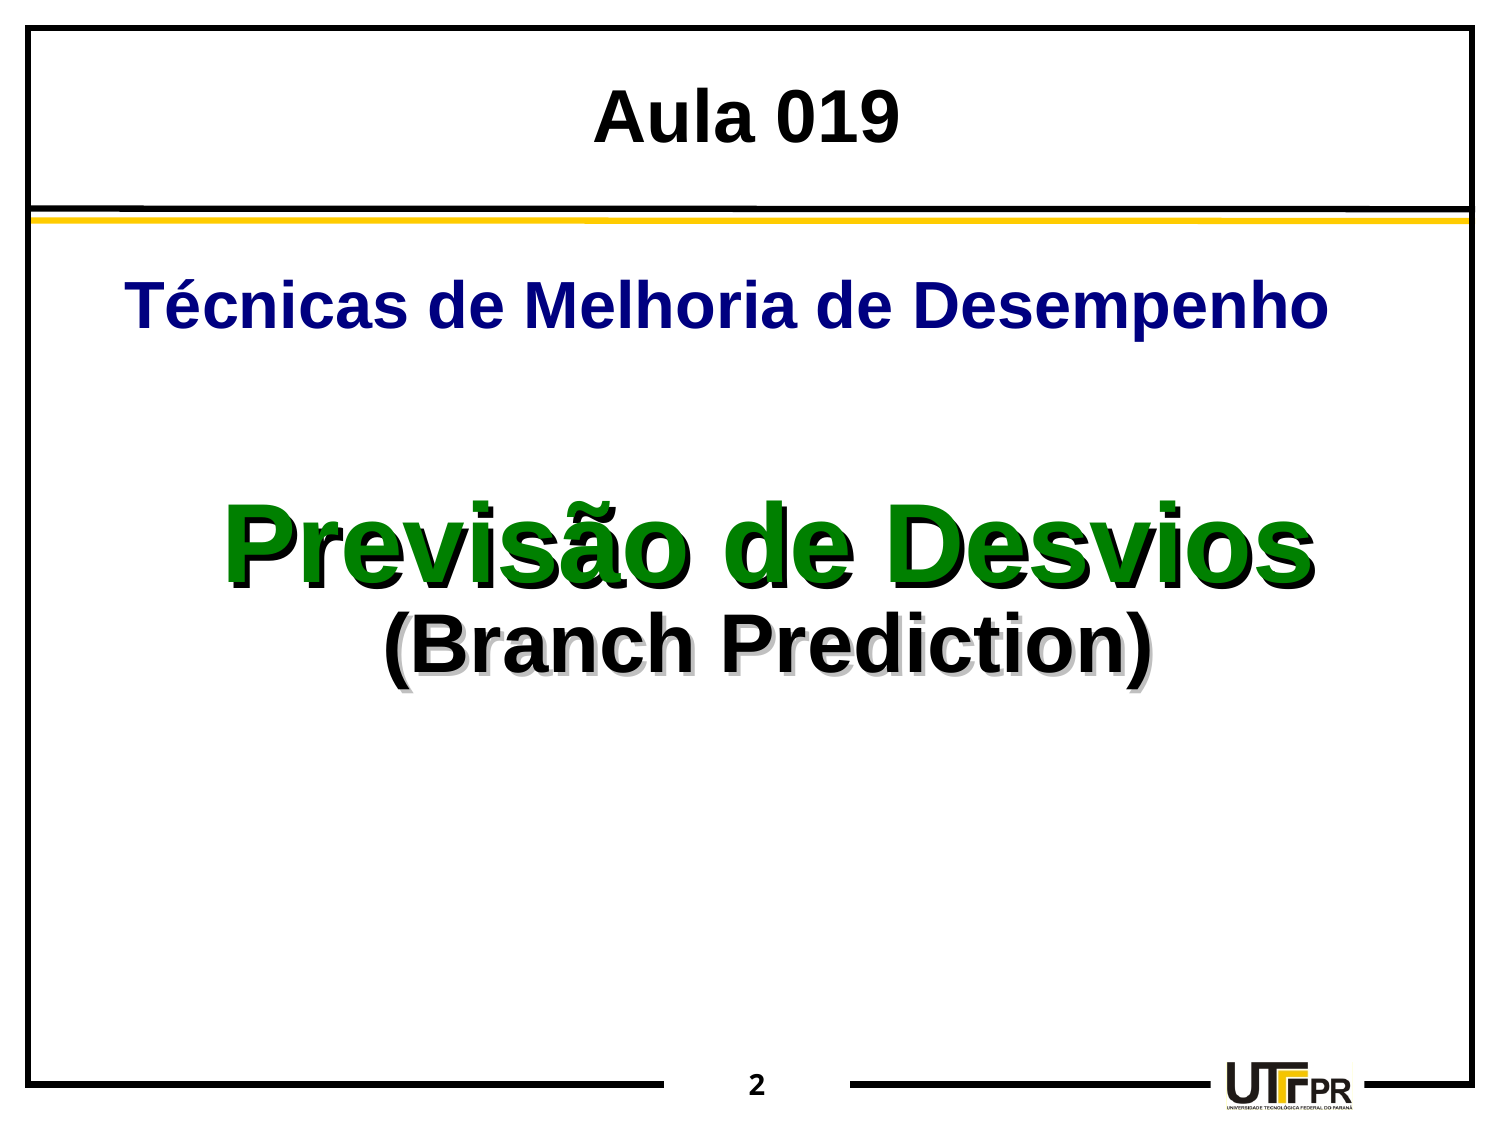

# Aula 019
Técnicas de Melhoria de Desempenho
Previsão de Desvios
(Branch Prediction)